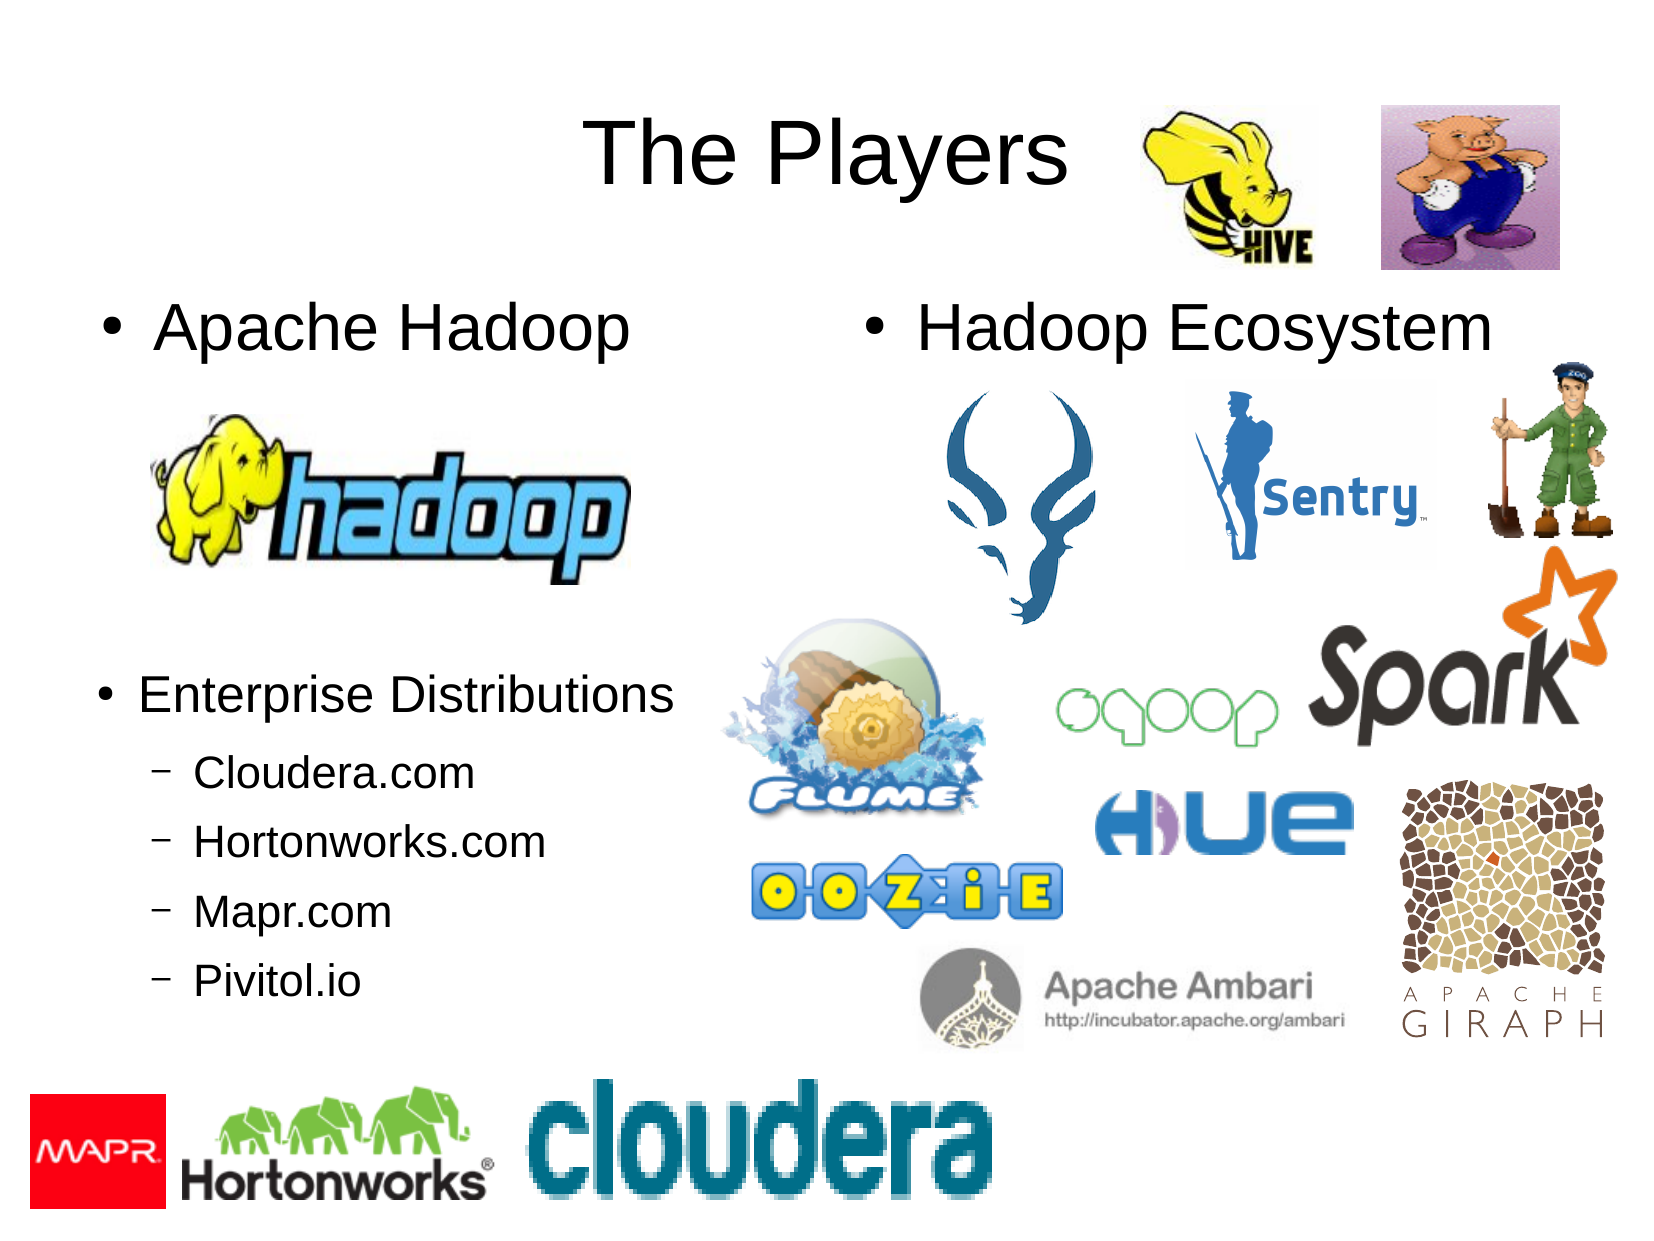

# The Players
Apache Hadoop
Hadoop Ecosystem
Enterprise Distributions
Cloudera.com
Hortonworks.com
Mapr.com
Pivitol.io